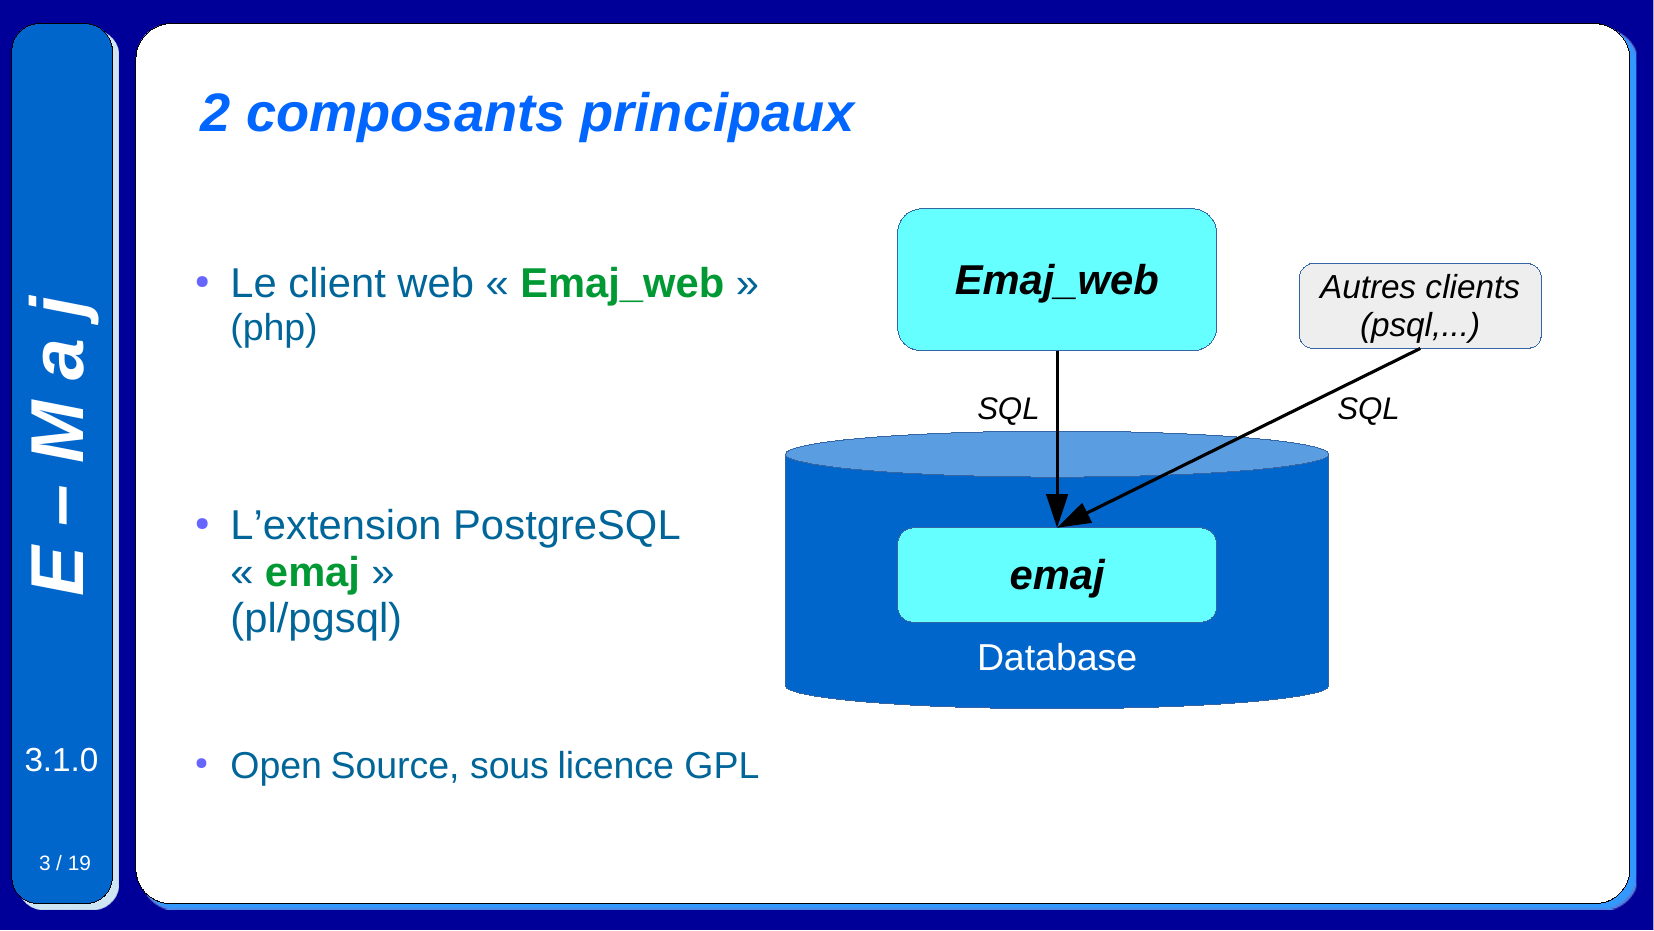

# 2 composants principaux
Emaj_web
Le client web « Emaj_web »
(php)
Autres clients
(psql,...)
SQL
SQL
Database
L’extension PostgreSQL « emaj »
(pl/pgsql)
emaj
Open Source, sous licence GPL